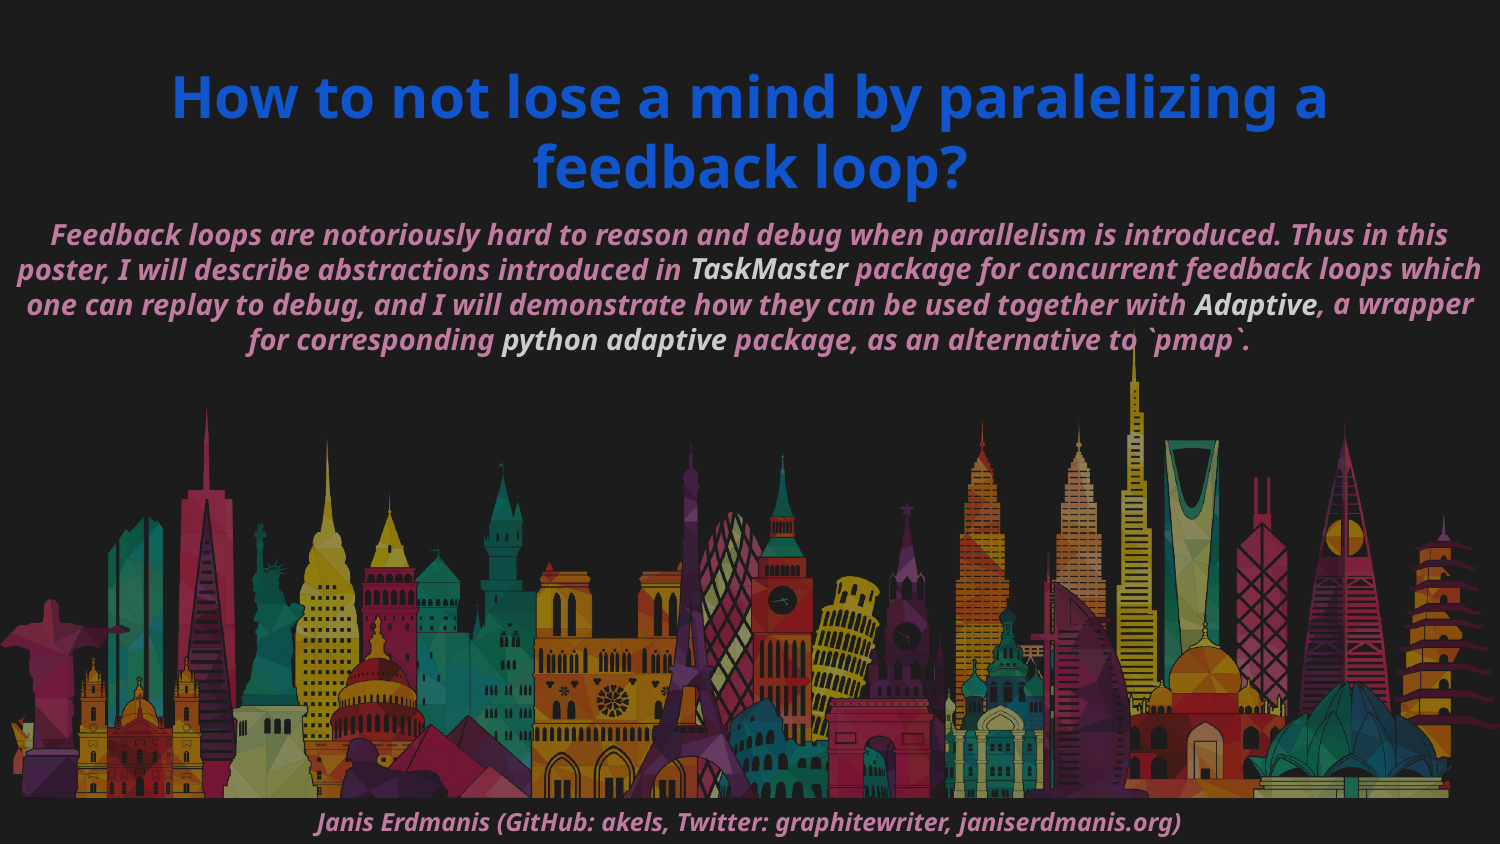

How to not lose a mind by paralelizing a feedback loop?
Feedback loops are notoriously hard to reason and debug when parallelism is introduced. Thus in this poster, I will describe abstractions introduced in TaskMaster package for concurrent feedback loops which one can replay to debug, and I will demonstrate how they can be used together with Adaptive, a wrapper for corresponding python adaptive package, as an alternative to `pmap`.
Janis Erdmanis (GitHub: akels, Twitter: graphitewriter, janiserdmanis.org)